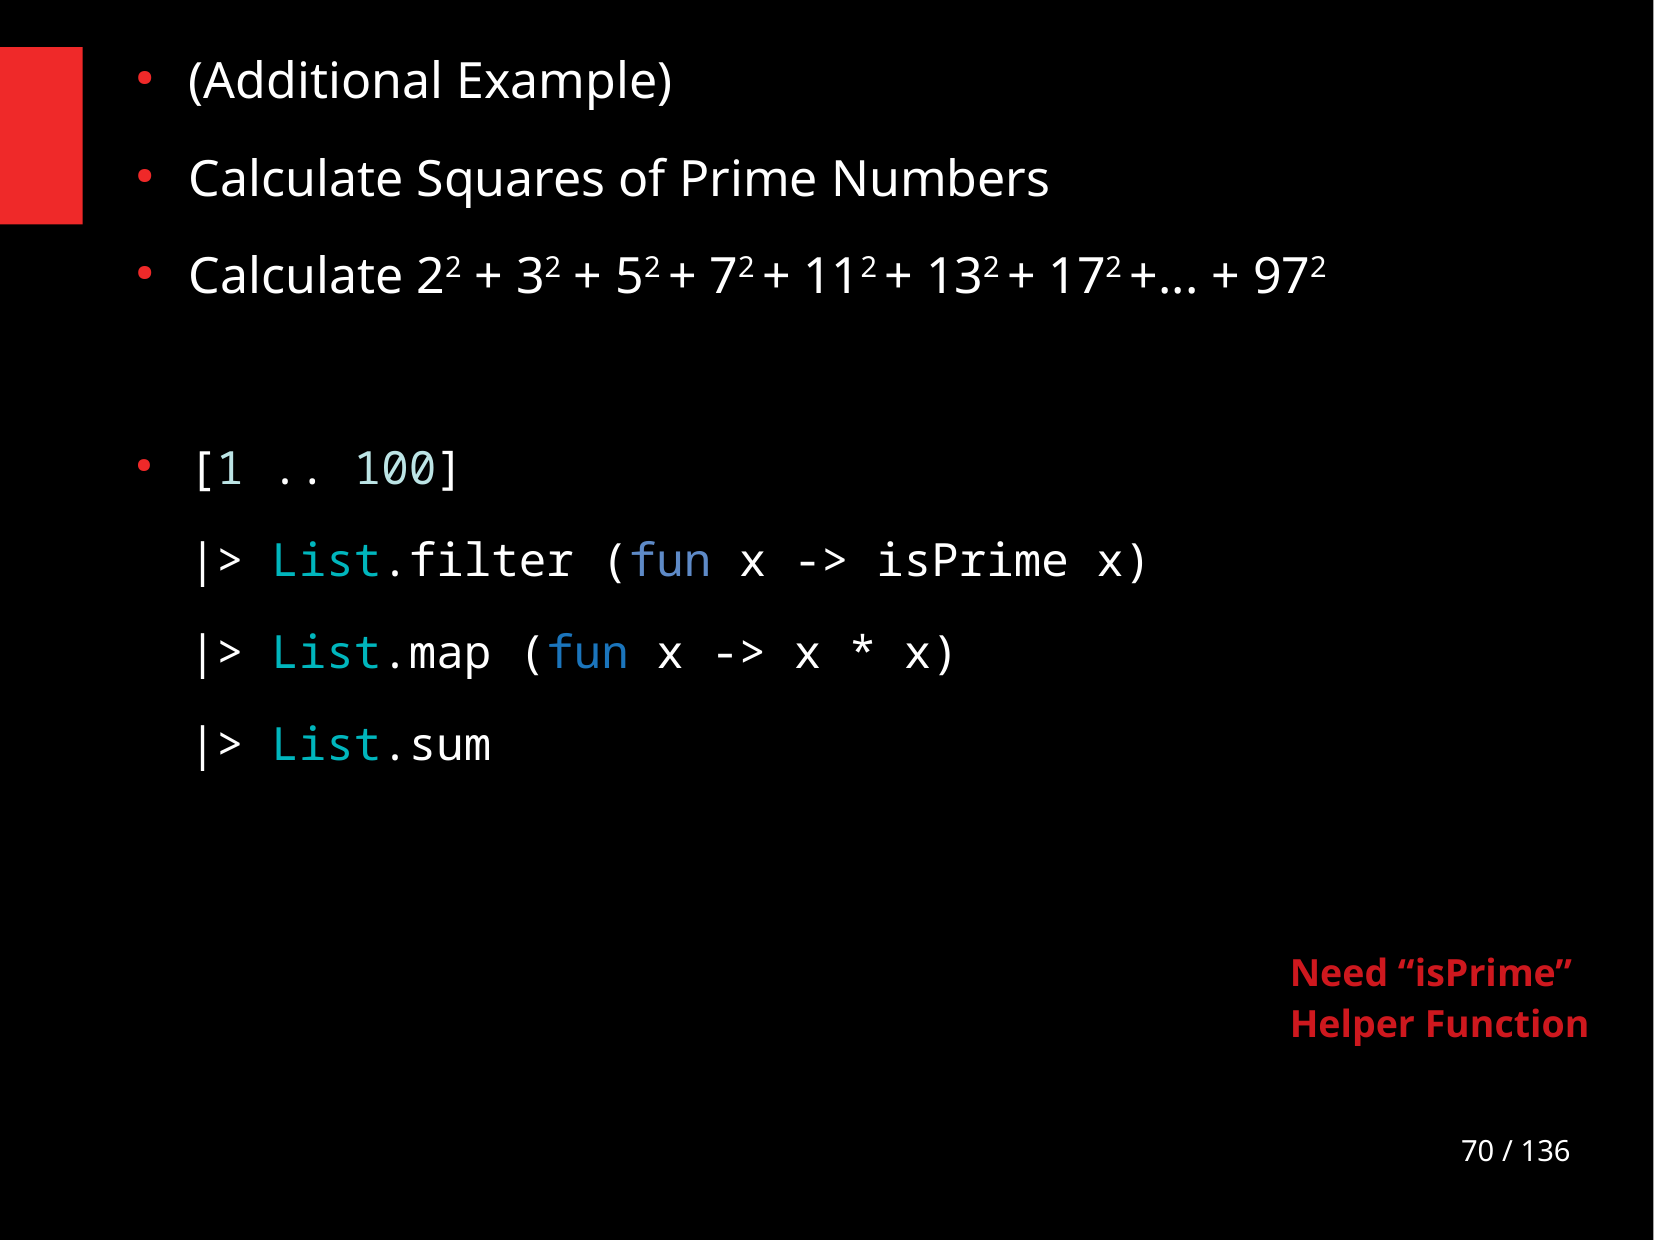

# (Additional Example)
Calculate Squares of Prime Numbers
Calculate 22 + 32 + 52 + 72 + 112 + 132 + 172 +... + 972
[1 .. 100]
|> List.filter (fun x -> isPrime x)
|> List.map (fun x -> x * x)
|> List.sum
Need “isPrime”
Helper Function
70